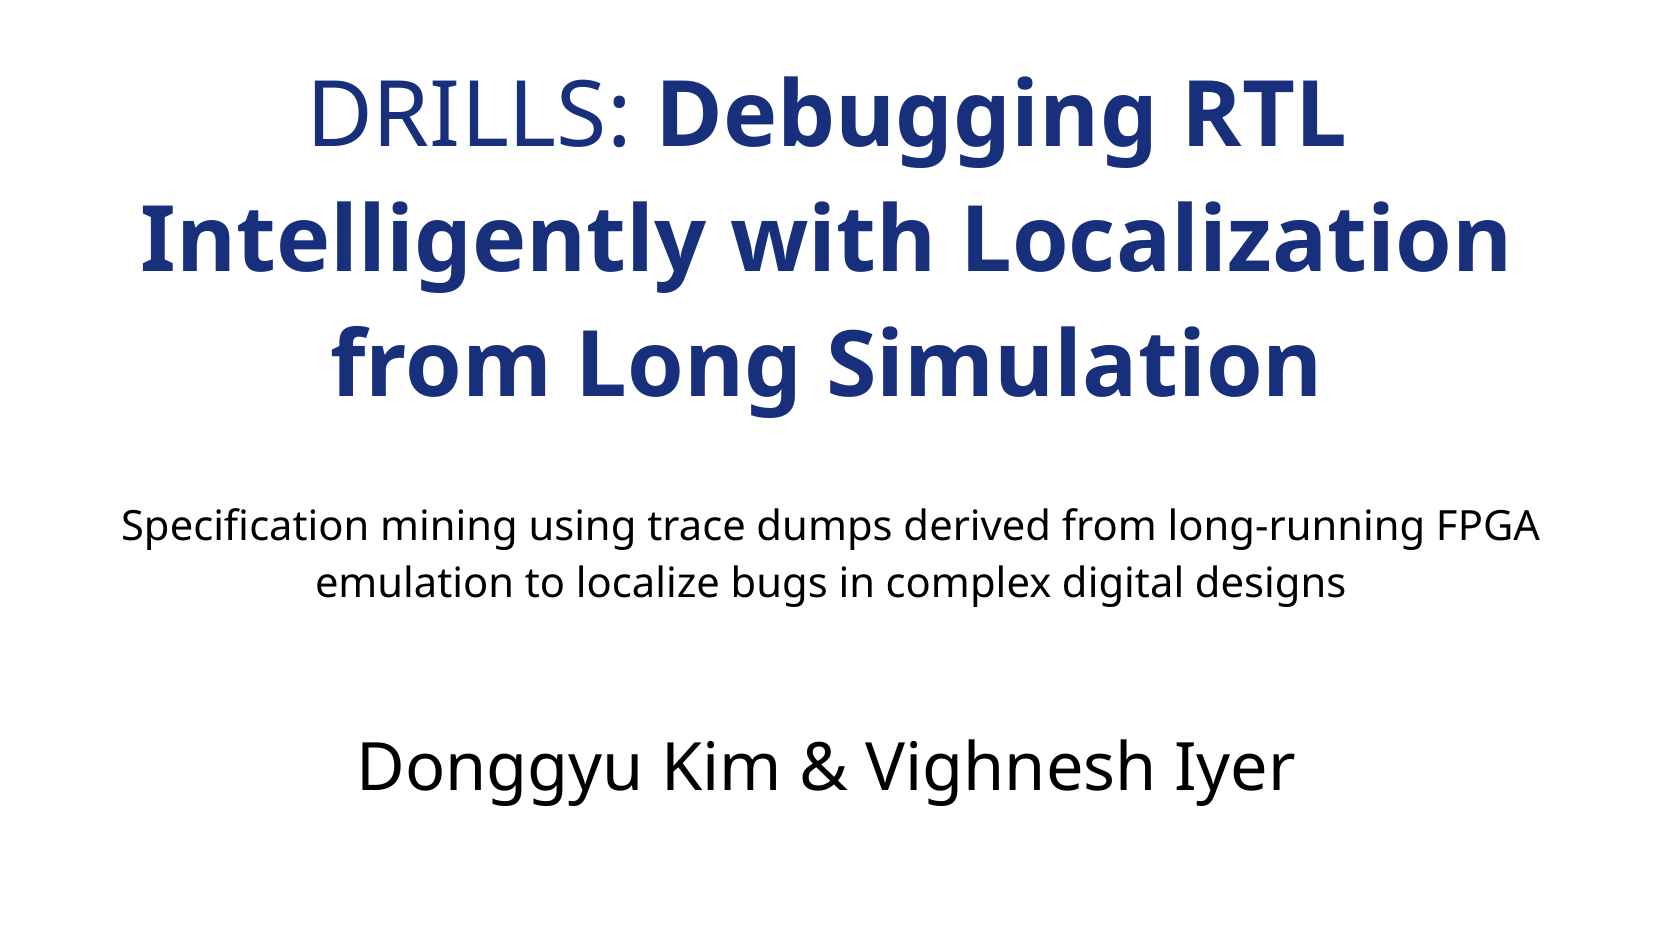

# DRILLS: Debugging RTL Intelligently with Localization from Long Simulation
Specification mining using trace dumps derived from long-running FPGA emulation to localize bugs in complex digital designs
Donggyu Kim & Vighnesh Iyer